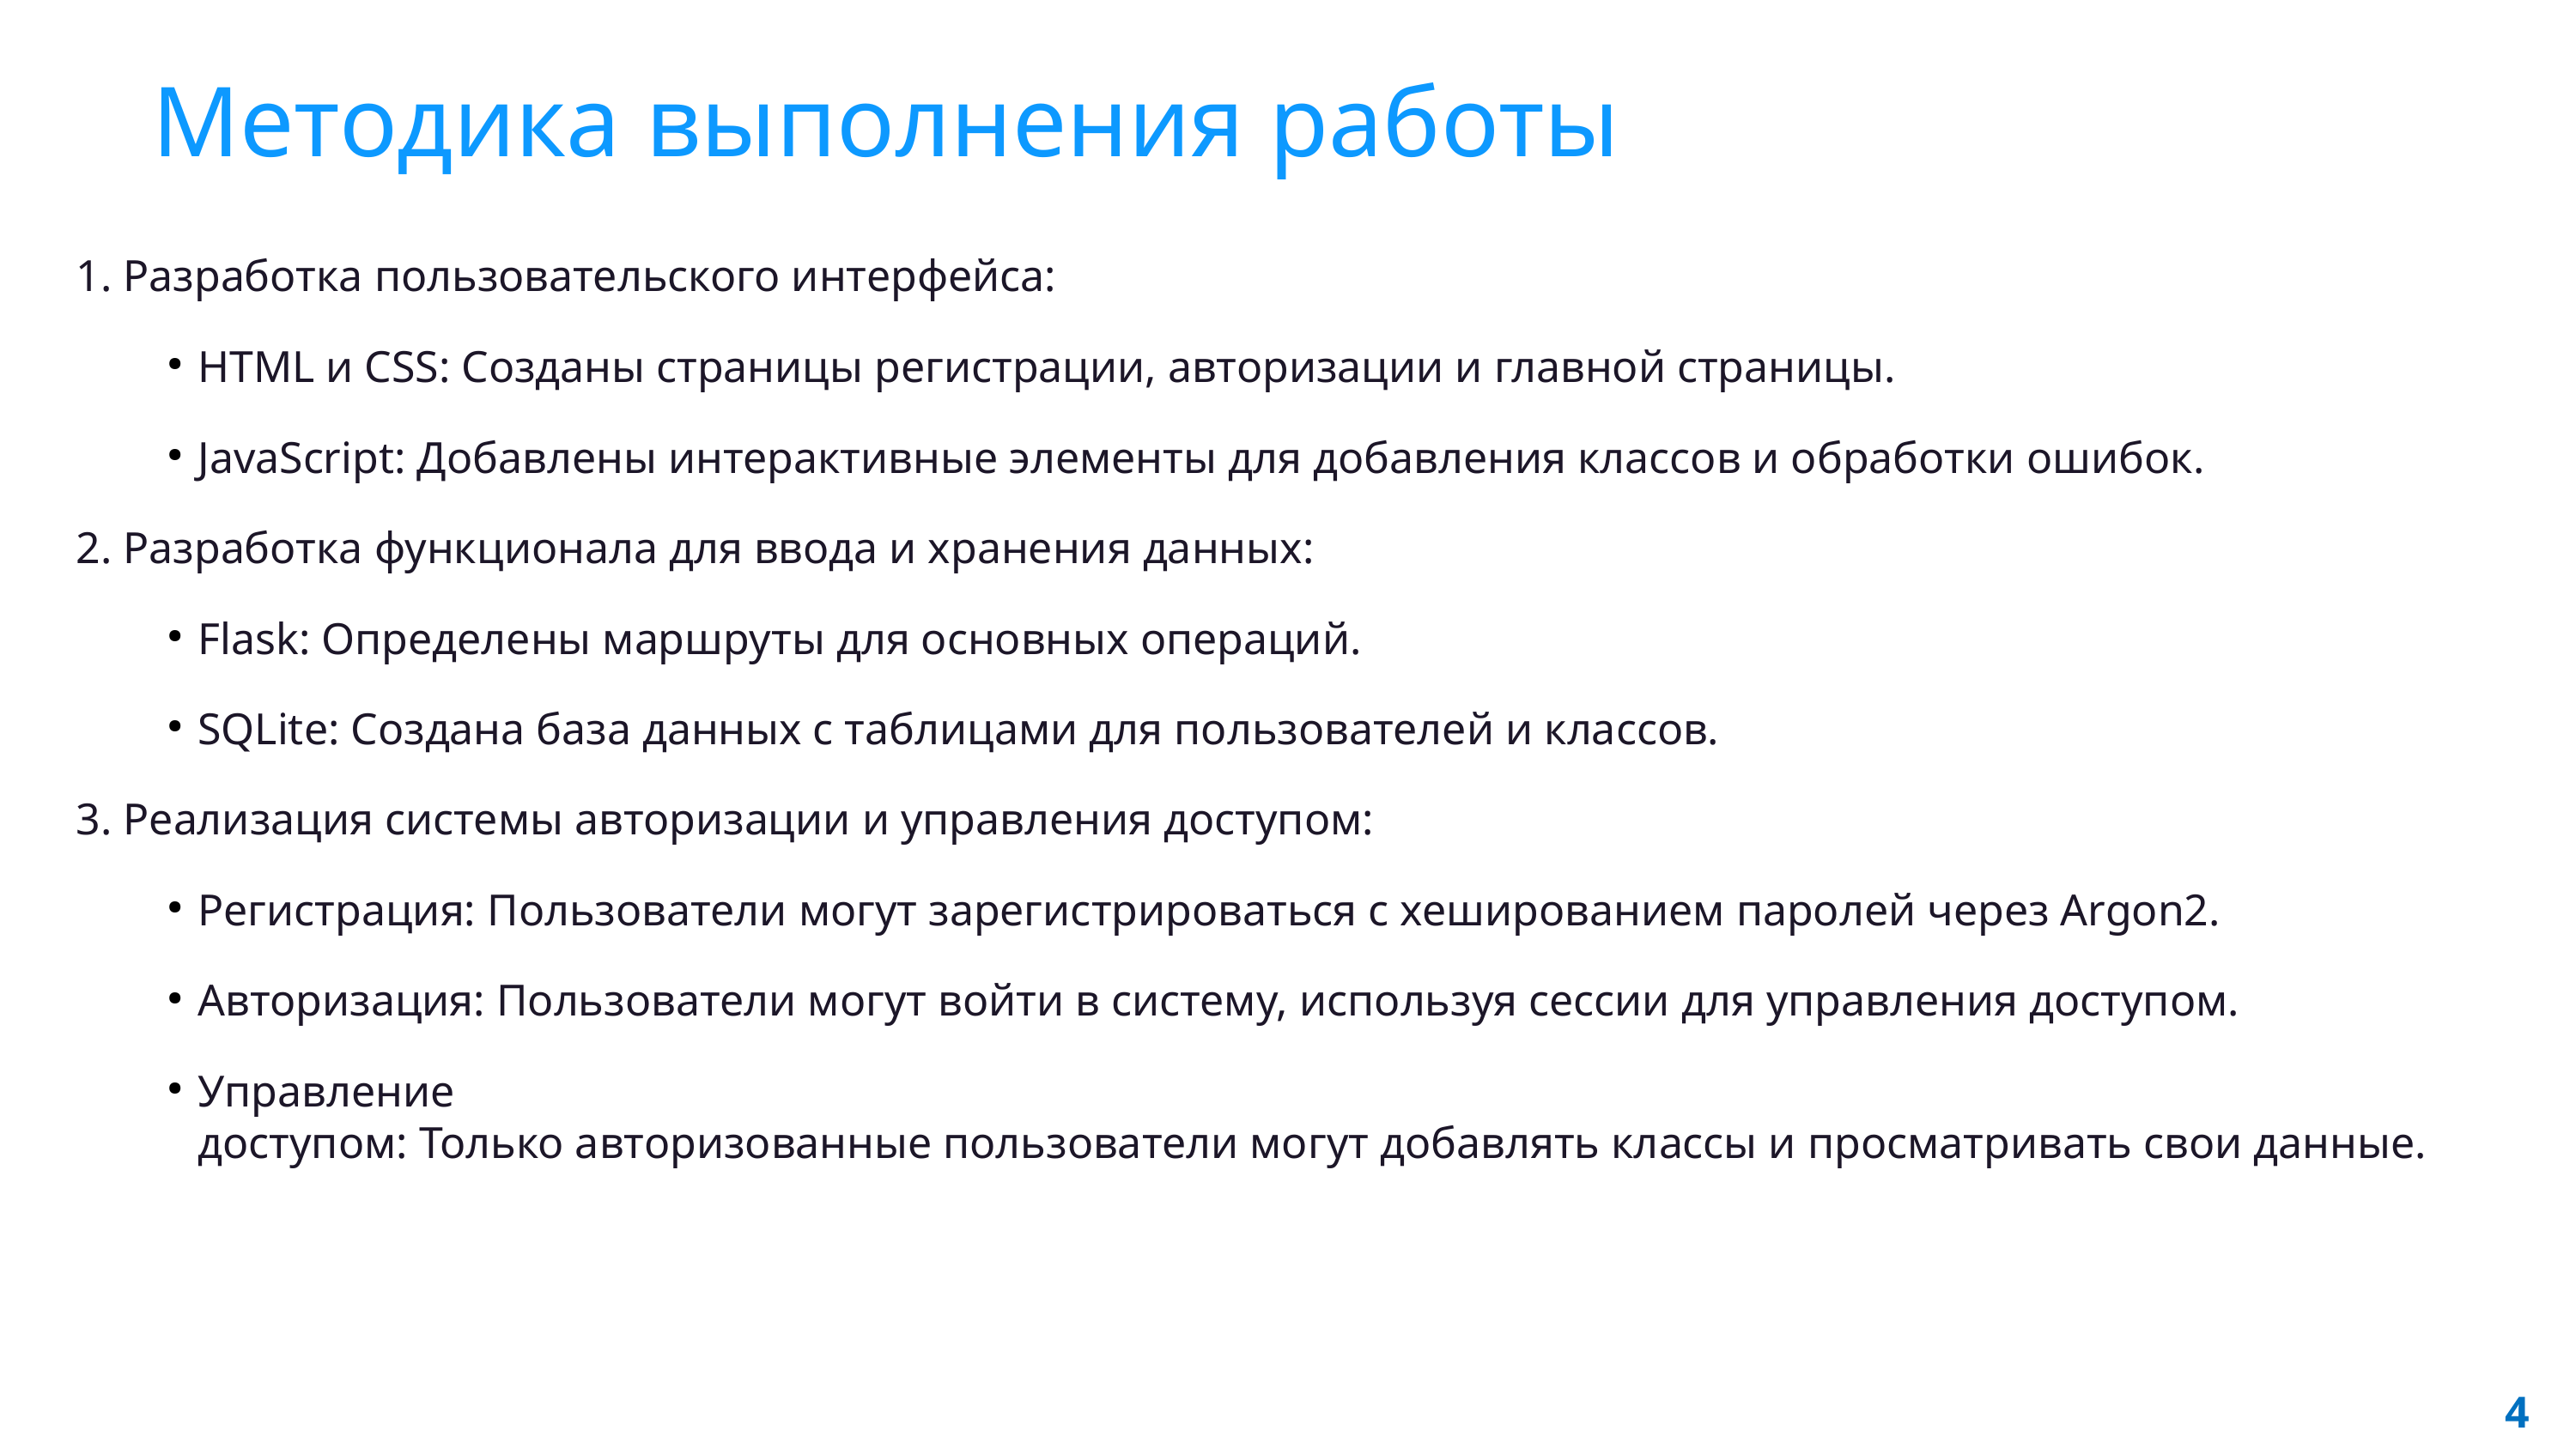

Методика выполнения работы
1. Разработка пользовательского интерфейса:
HTML и CSS: Созданы страницы регистрации, авторизации и главной страницы.
JavaScript: Добавлены интерактивные элементы для добавления классов и обработки ошибок.
2. Разработка функционала для ввода и хранения данных:
Flask: Определены маршруты для основных операций.
SQLite: Создана база данных с таблицами для пользователей и классов.
3. Реализация системы авторизации и управления доступом:
Регистрация: Пользователи могут зарегистрироваться с хешированием паролей через Argon2.
Авторизация: Пользователи могут войти в систему, используя сессии для управления доступом.
Управление доступом: Только авторизованные пользователи могут добавлять классы и просматривать свои данные.
4